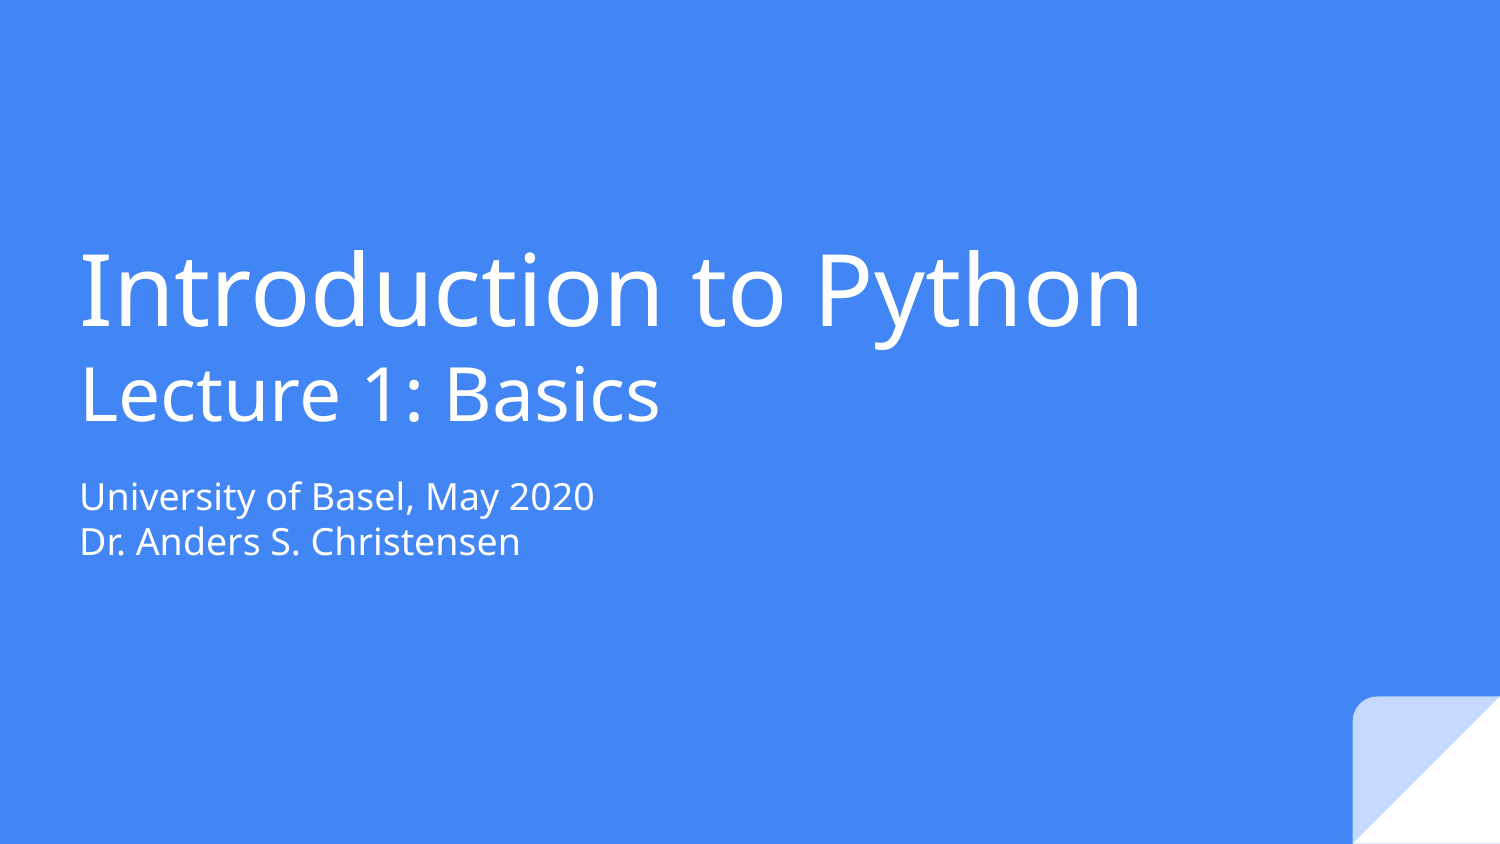

# Introduction to Python Lecture 1: Basics
University of Basel, May 2020
Dr. Anders S. Christensen